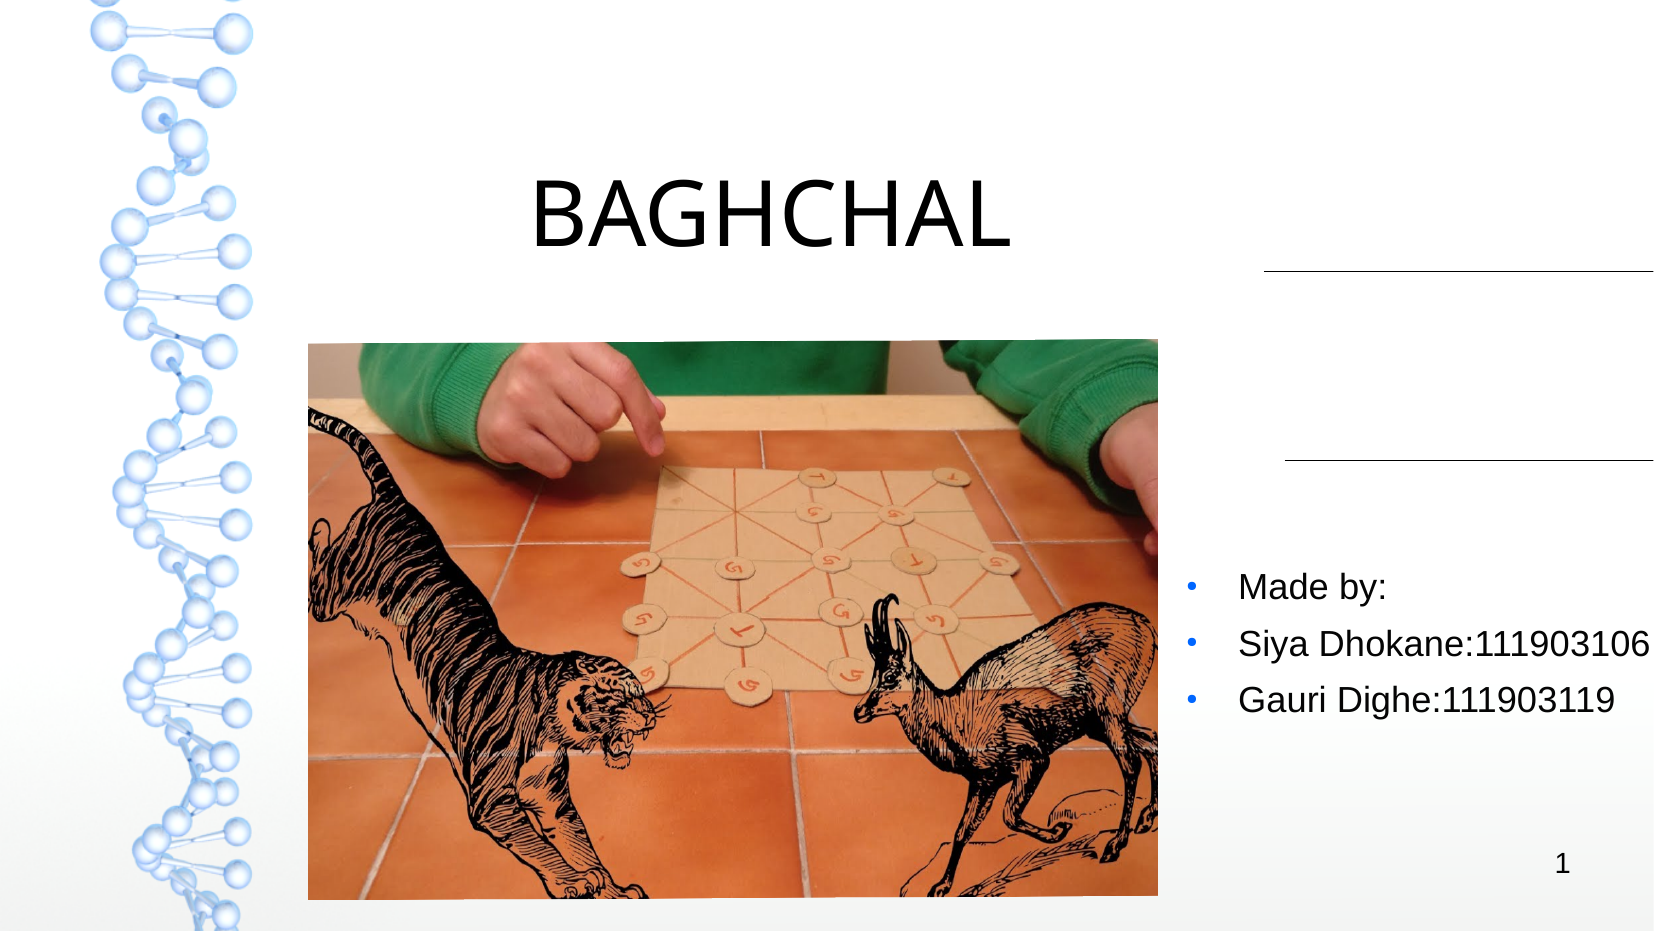

BAGHCHAL
# Made by:
Siya Dhokane:111903106
Gauri Dighe:111903119
1